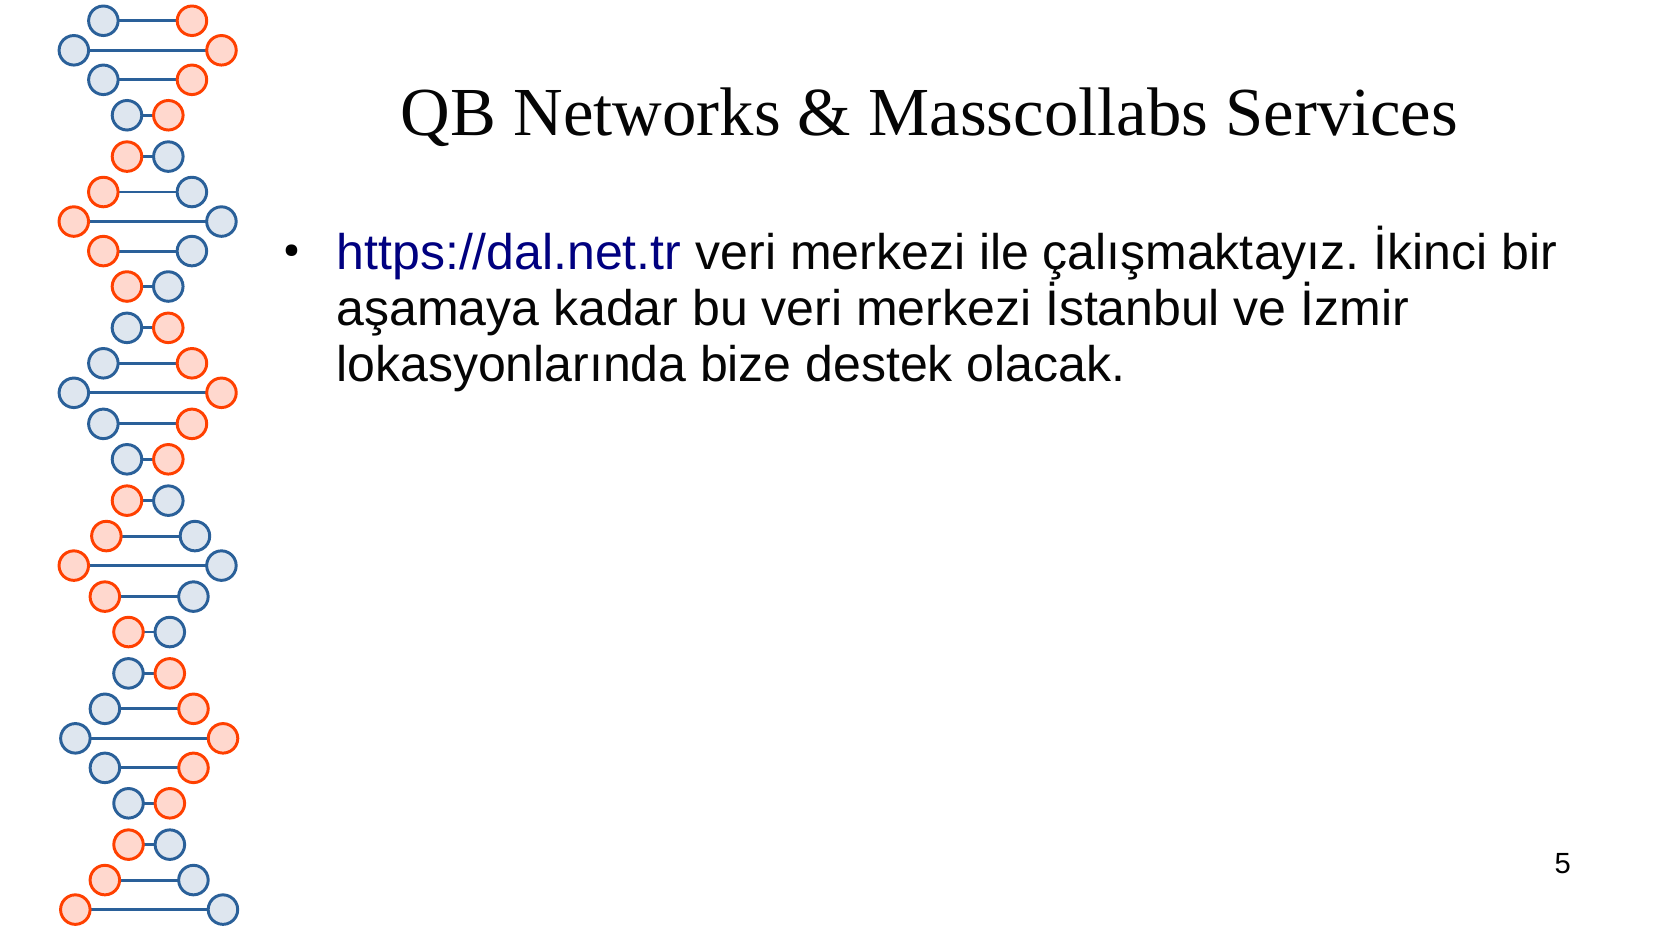

# QB Networks & Masscollabs Services
https://dal.net.tr veri merkezi ile çalışmaktayız. İkinci bir aşamaya kadar bu veri merkezi İstanbul ve İzmir lokasyonlarında bize destek olacak.
5